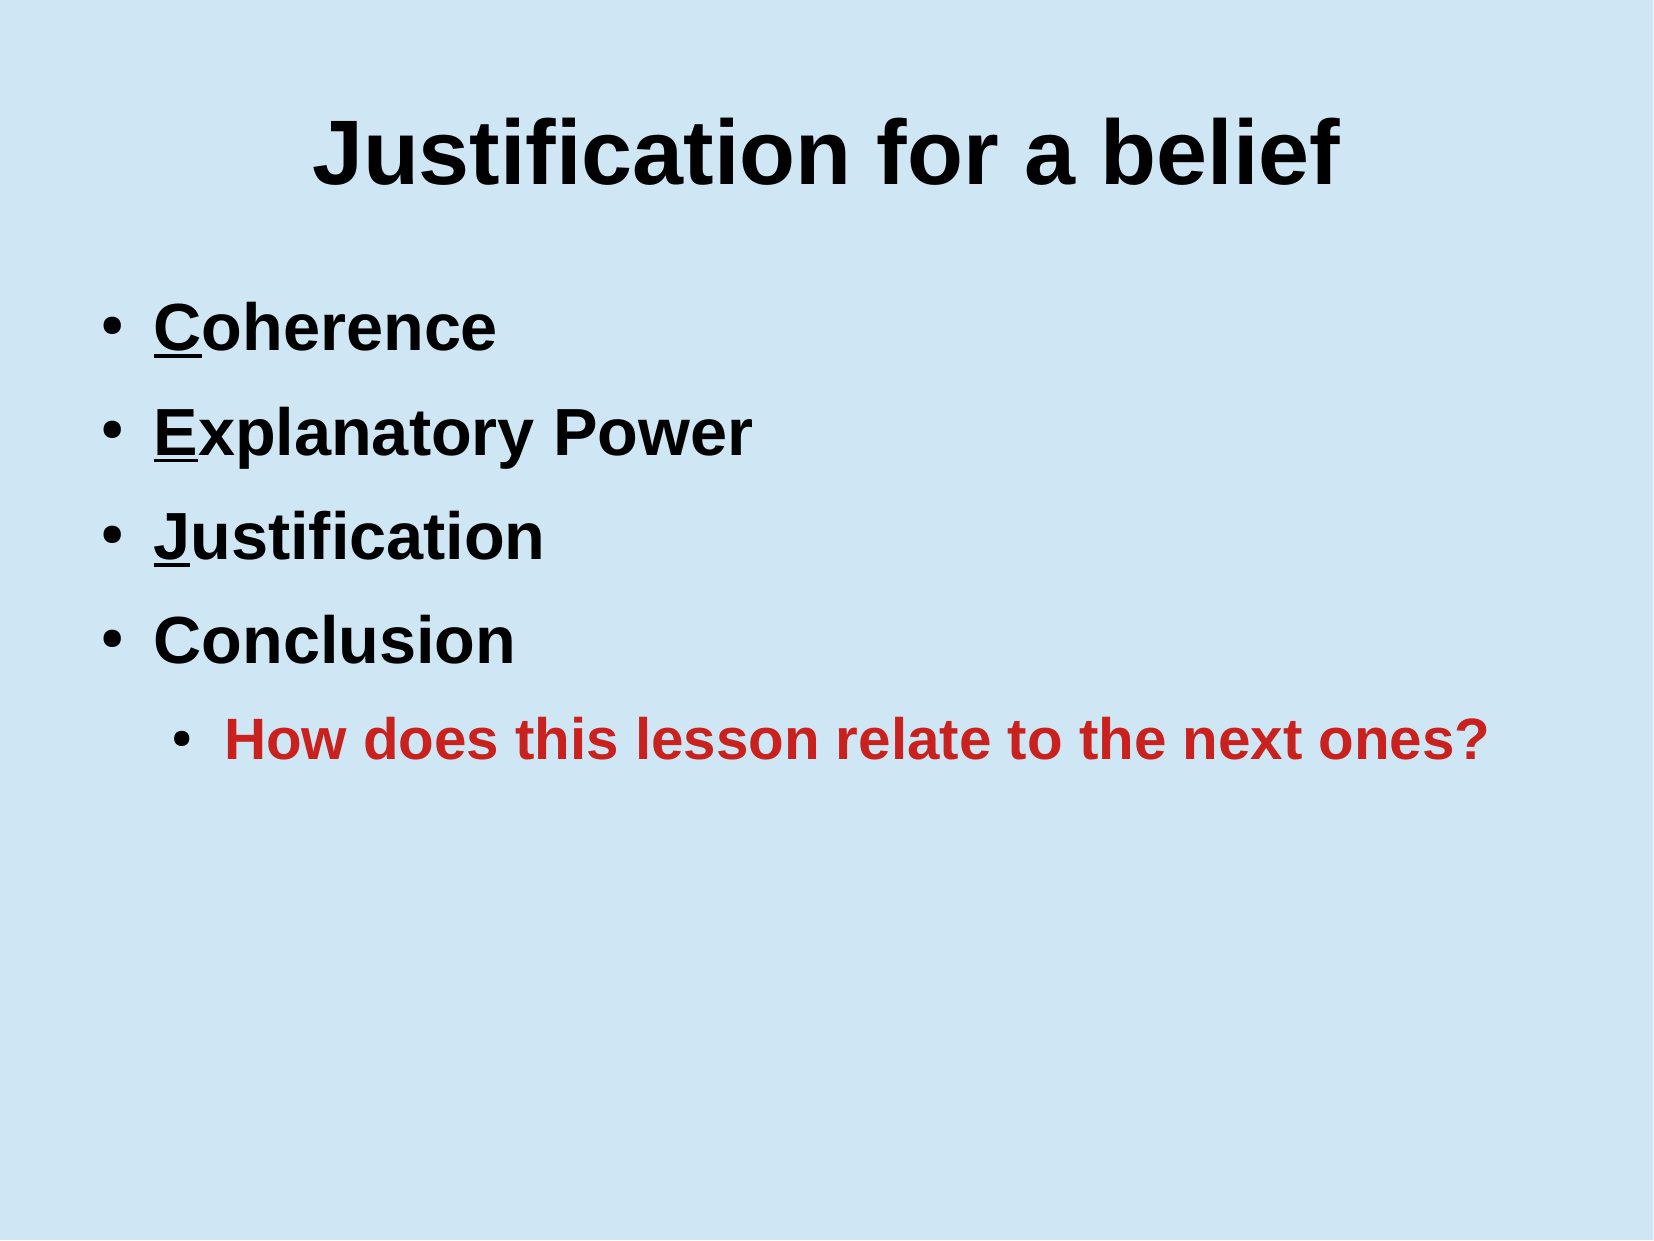

# Justification for a belief
Coherence
Explanatory Power
Justification
Conclusion
How does this lesson relate to the next ones?